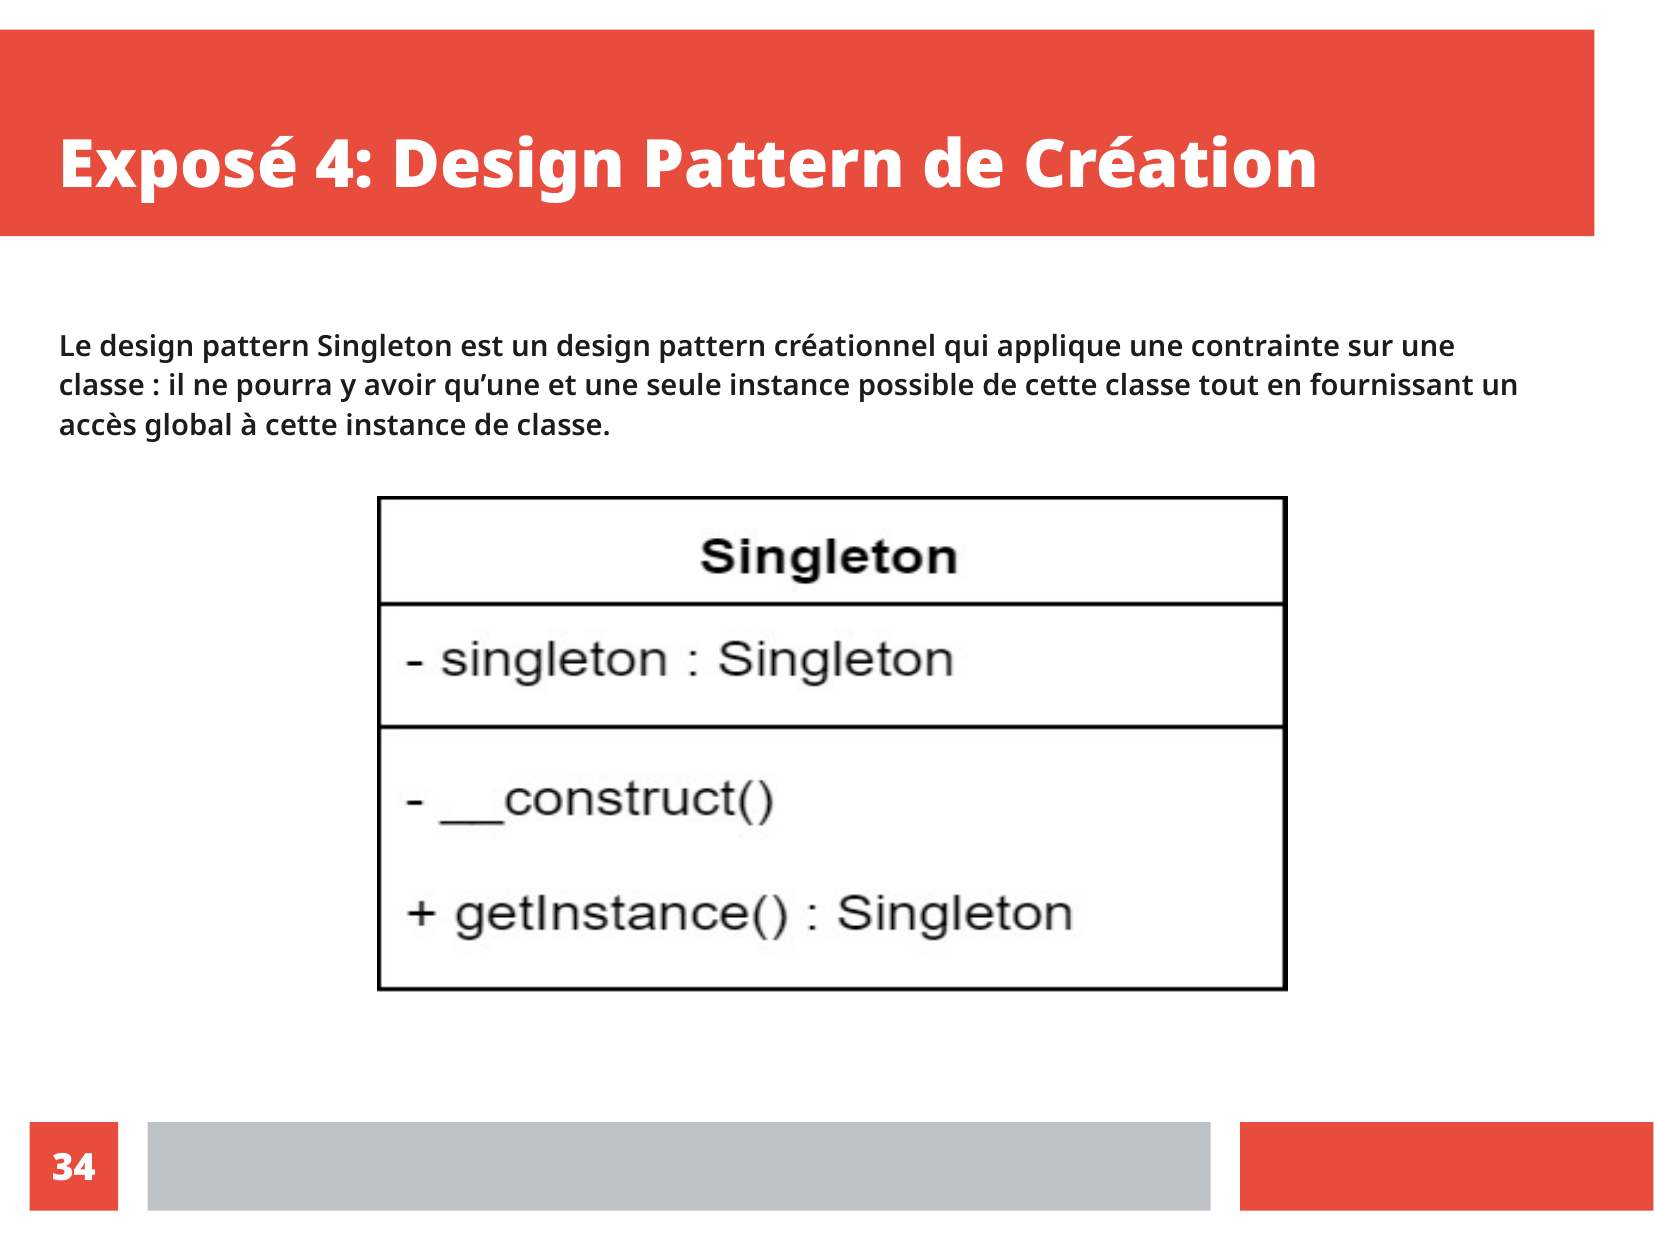

# Exposé 4: Design Pattern de Création
Le design pattern Singleton est un design pattern créationnel qui applique une contrainte sur une classe : il ne pourra y avoir qu’une et une seule instance possible de cette classe tout en fournissant un accès global à cette instance de classe.
34